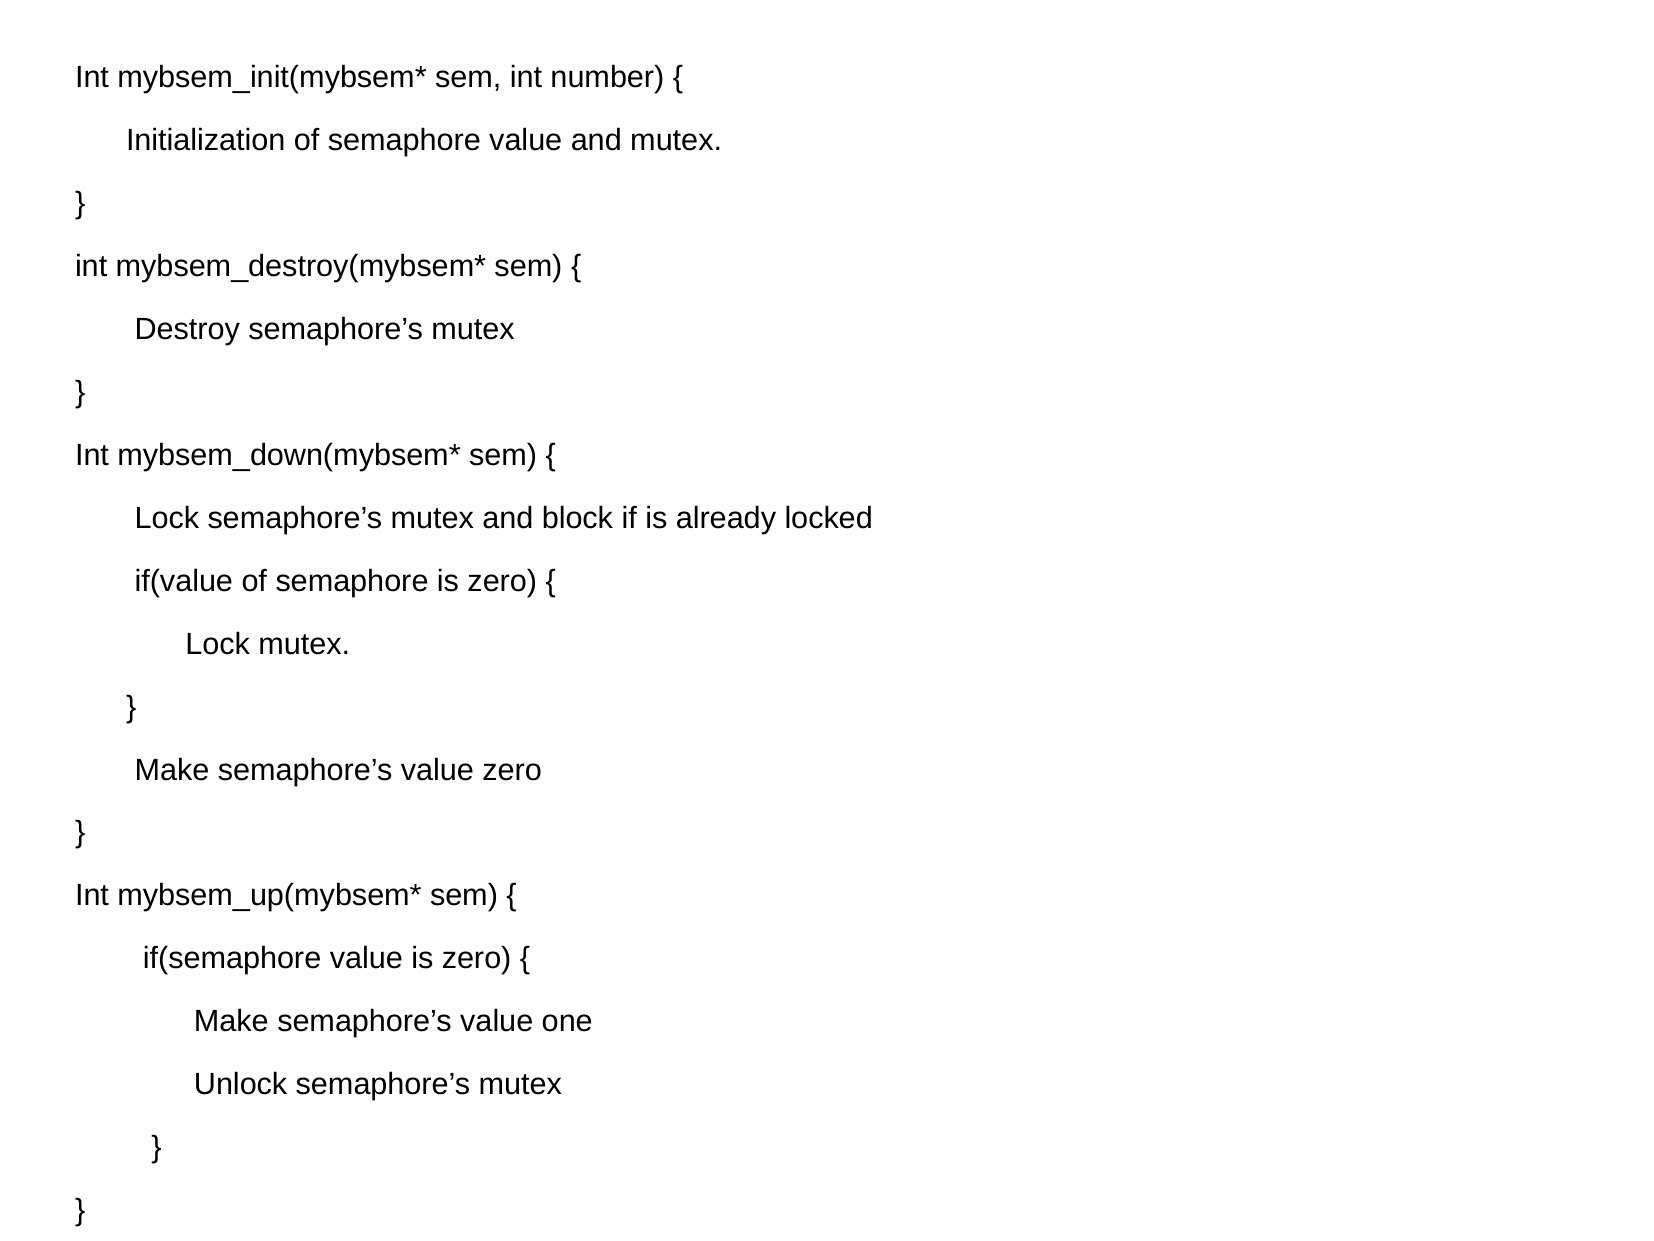

# Int mybsem_init(mybsem* sem, int number) {
 Initialization of semaphore value and mutex.
}
int mybsem_destroy(mybsem* sem) {
 Destroy semaphore’s mutex
}
Int mybsem_down(mybsem* sem) {
 Lock semaphore’s mutex and block if is already locked
 if(value of semaphore is zero) {
 Lock mutex.
 }
 Make semaphore’s value zero
}
Int mybsem_up(mybsem* sem) {
 if(semaphore value is zero) {
 Make semaphore’s value one
 Unlock semaphore’s mutex
 }
}